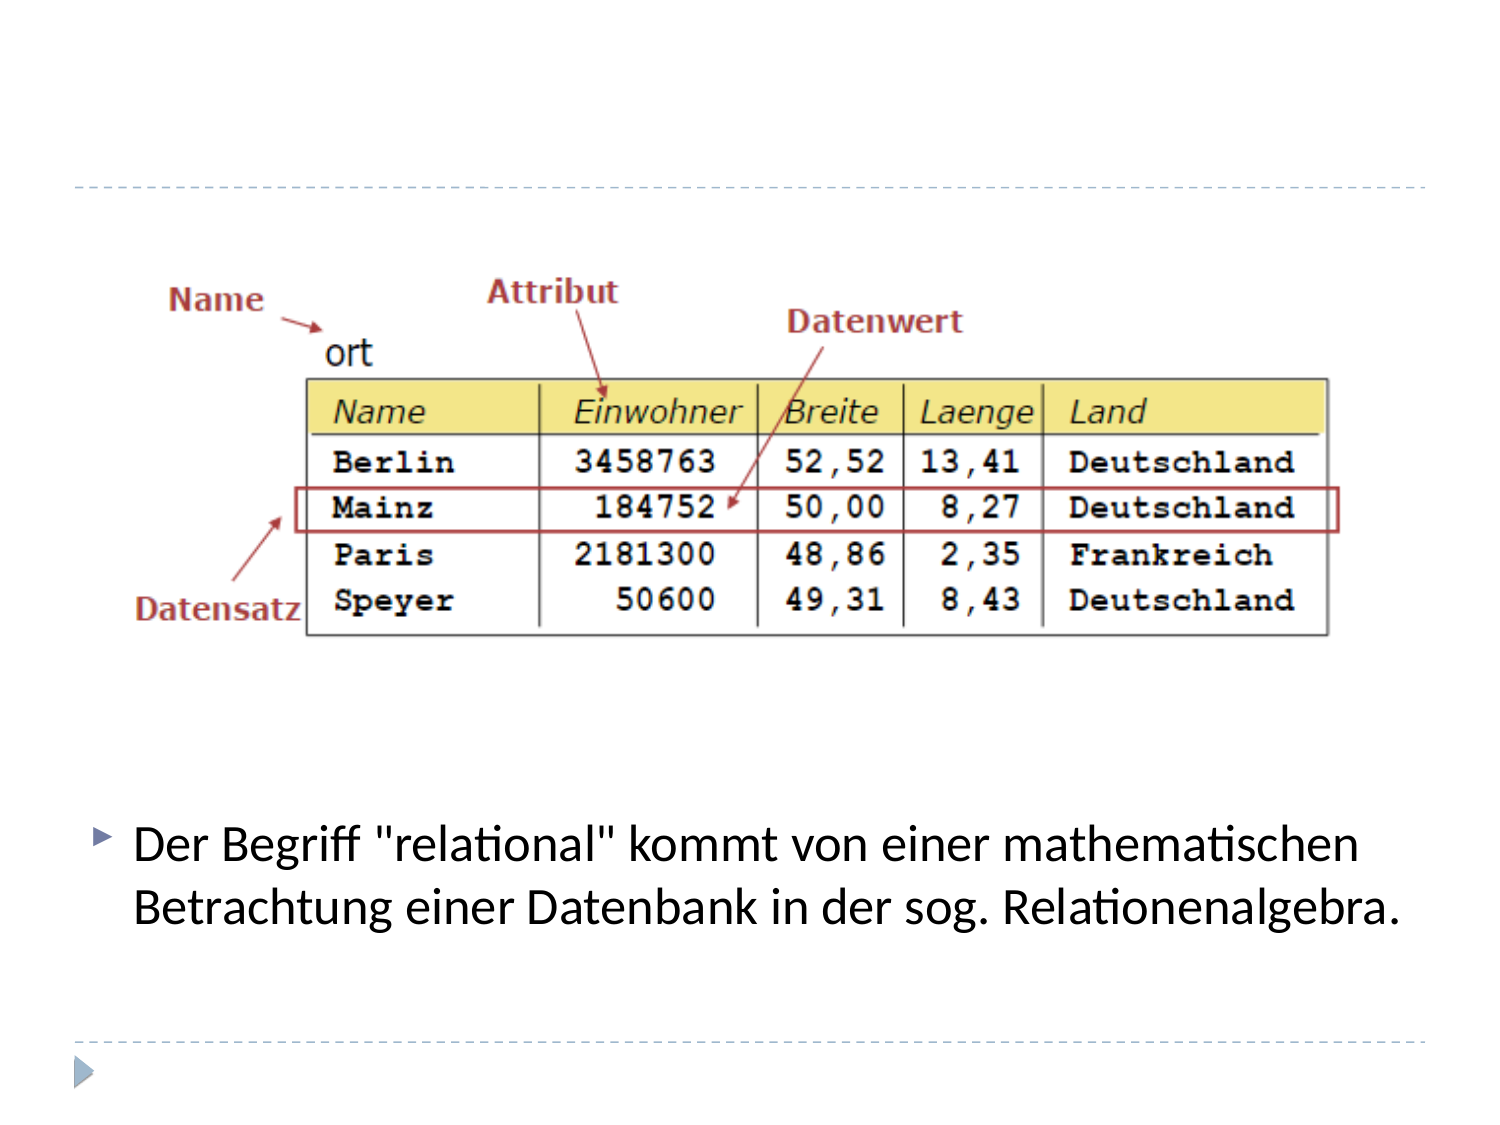

#
Der Begriff "relational" kommt von einer mathematischen Betrachtung einer Datenbank in der sog. Relationenalgebra.